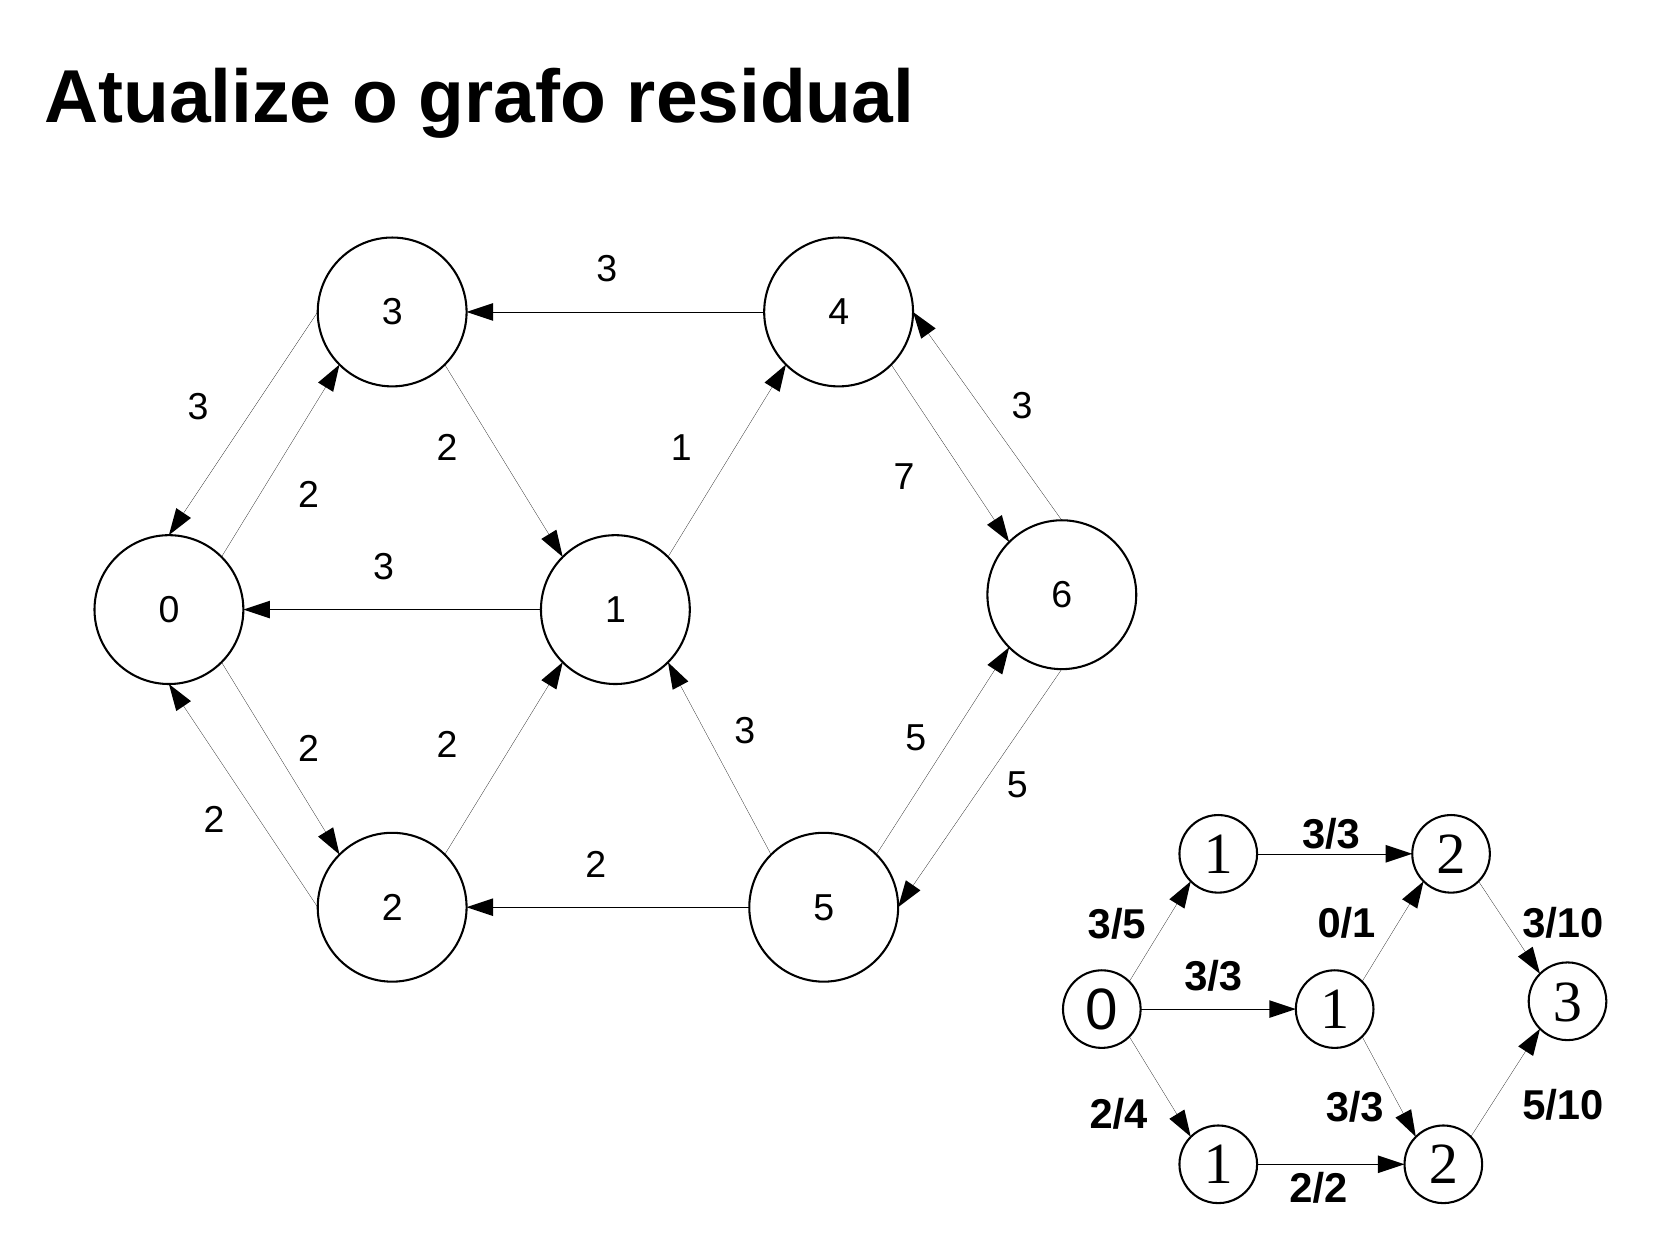

Atualize o grafo residual
3
4
3
3
3
2
1
7
2
6
0
1
3
3
5
2
2
5
2
3/3
1
2
2
5
2
0/1
3/10
3/5
3/3
3
0
1
5/10
3/3
2/4
1
2
2/2